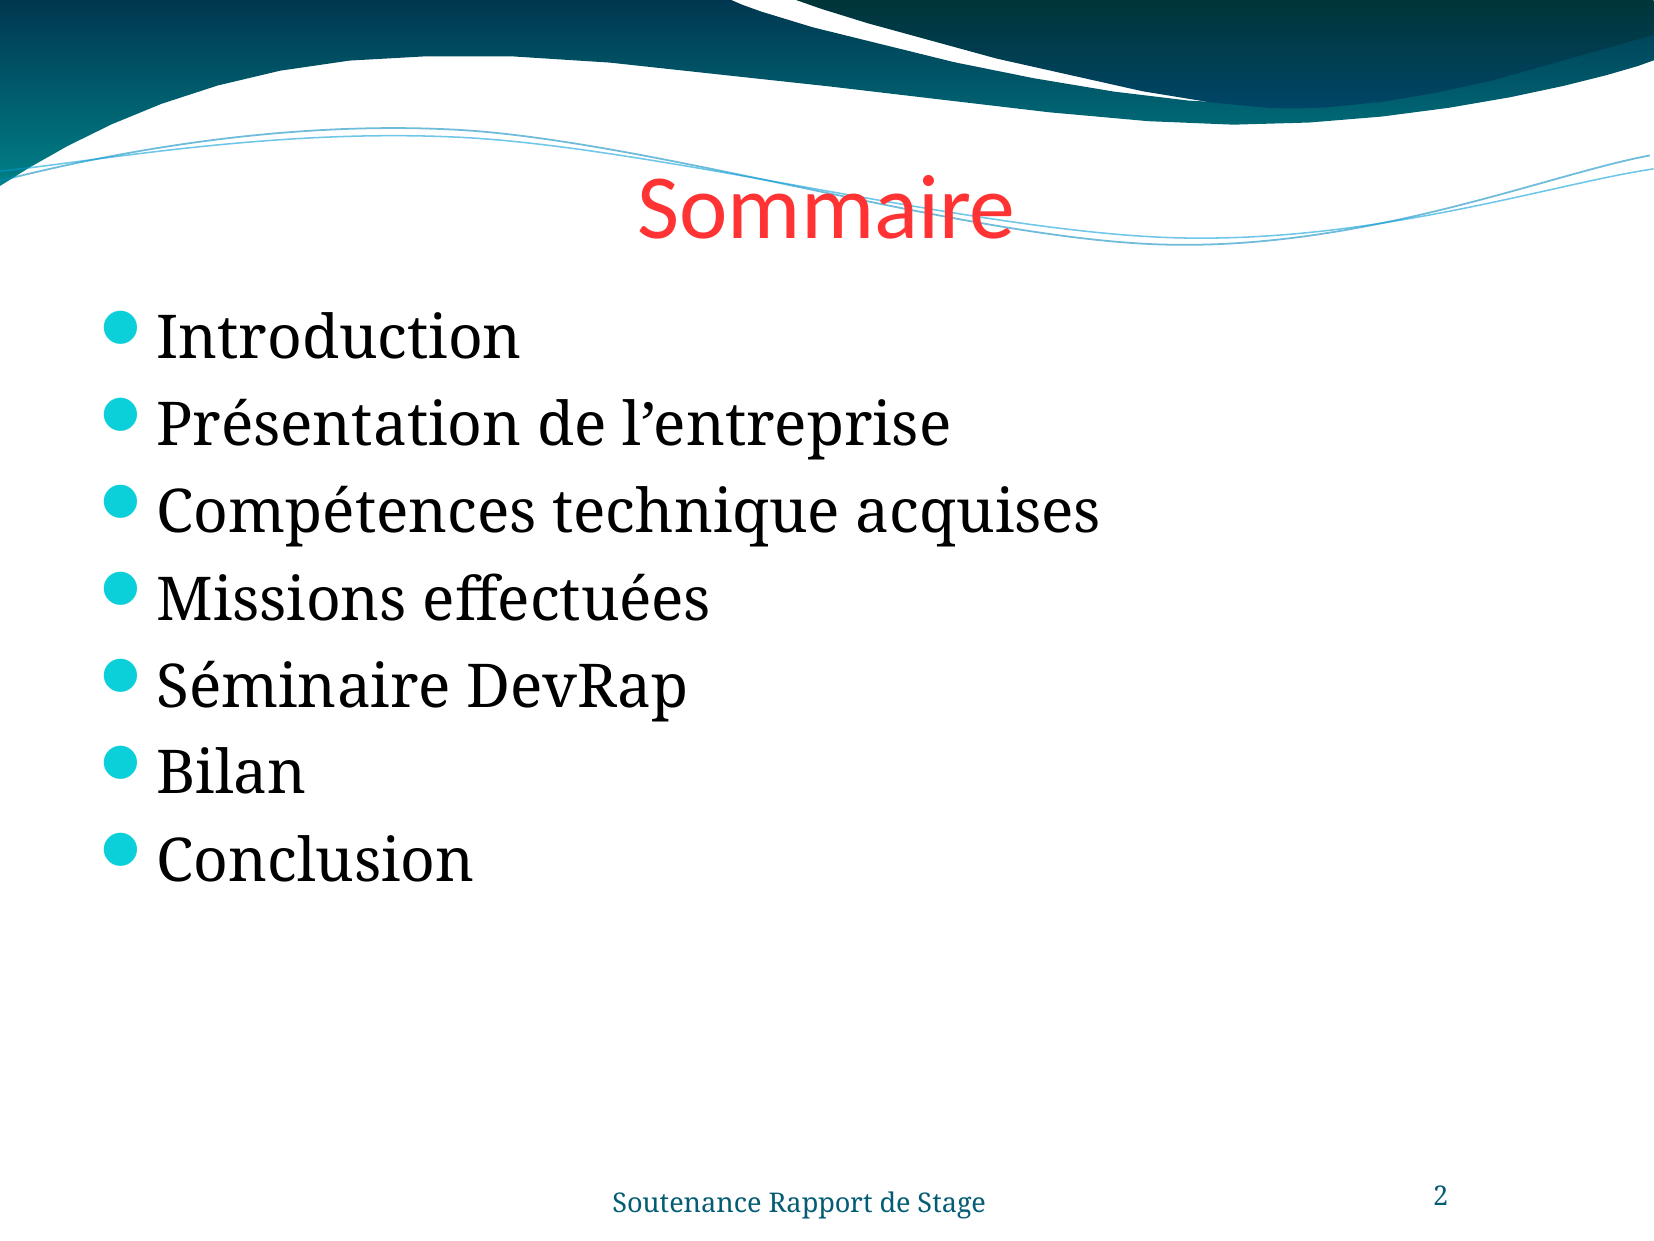

Sommaire
# Introduction
Présentation de l’entreprise
Compétences technique acquises
Missions effectuées
Séminaire DevRap
Bilan
Conclusion
Soutenance Rapport de Stage